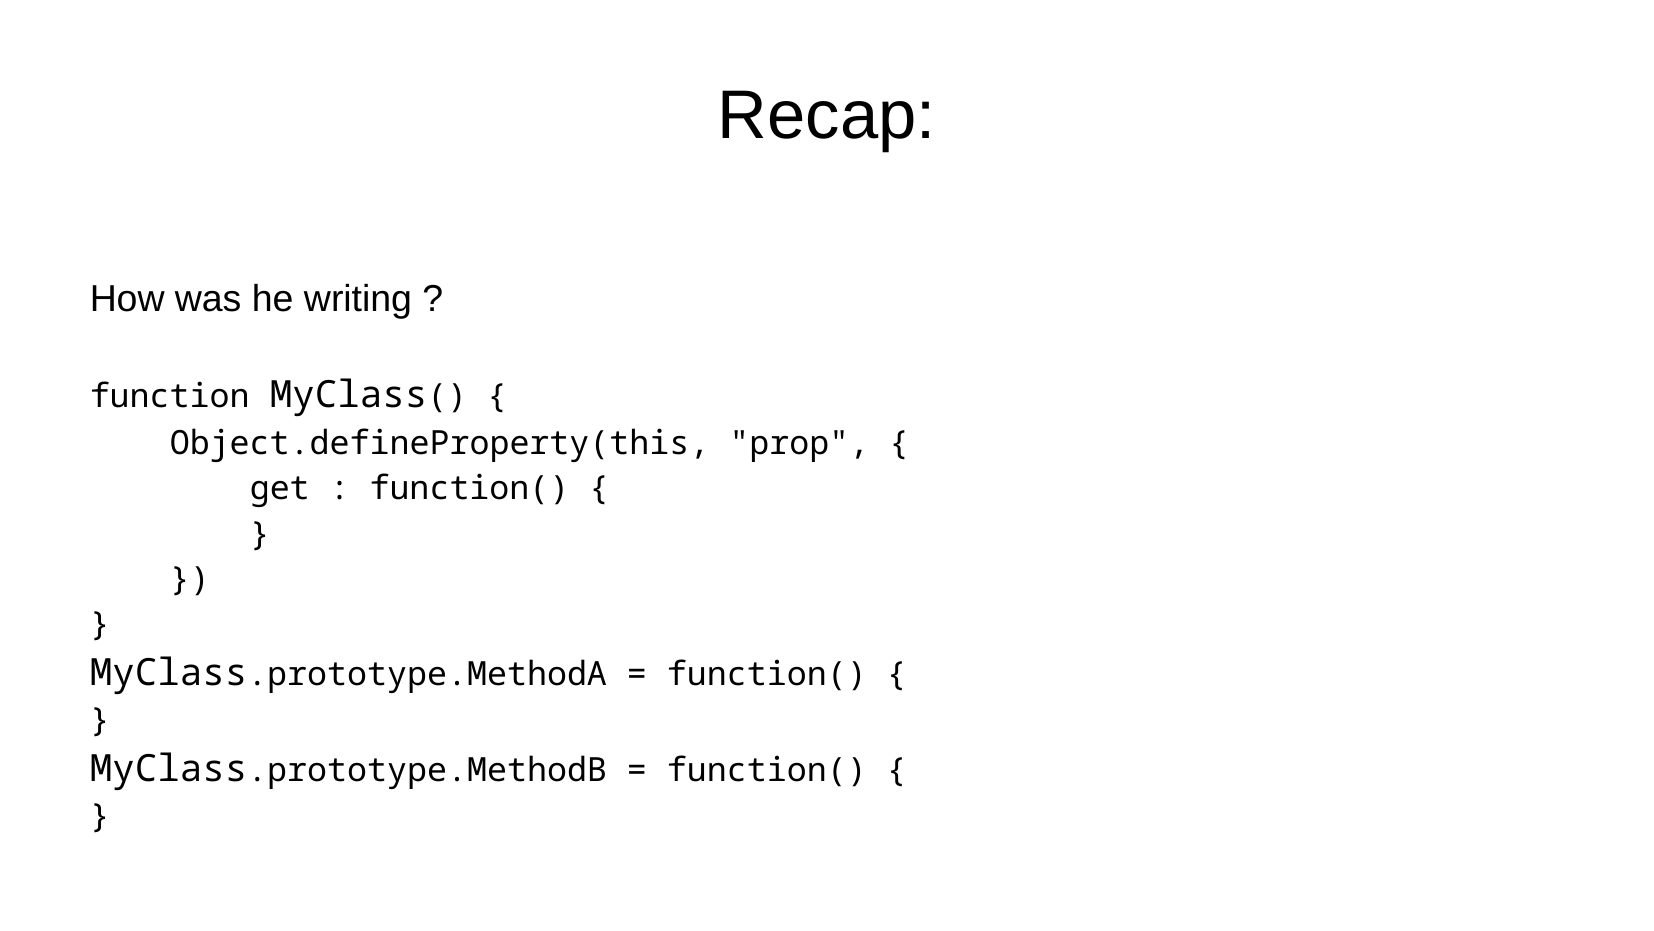

# Recap:
How was he writing ?
function MyClass() {
 Object.defineProperty(this, "prop", {
 get : function() {
 }
 })
}
MyClass.prototype.MethodA = function() {
}
MyClass.prototype.MethodB = function() {
}